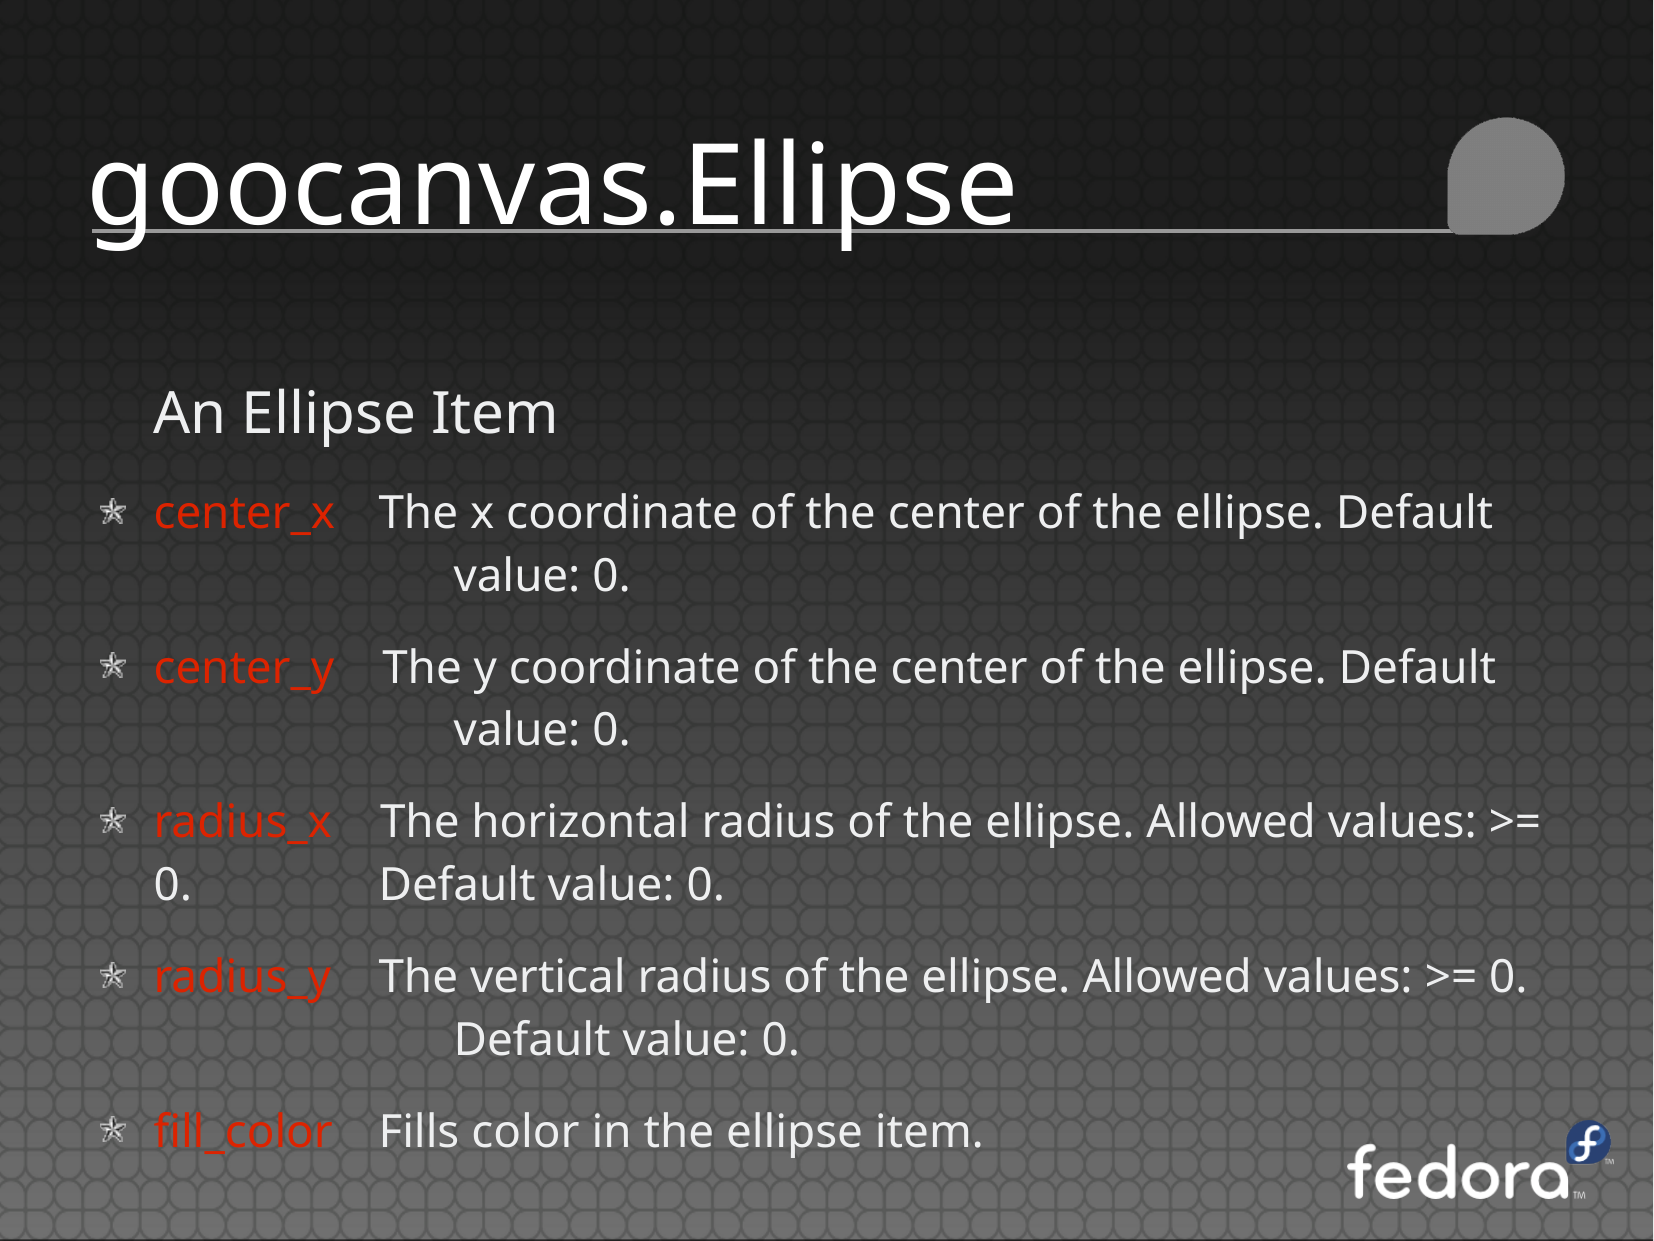

# goocanvas.Ellipse
An Ellipse Item
center_x 	The x coordinate of the center of the ellipse. Default 				value: 0.
center_y The y coordinate of the center of the ellipse. Default 				value: 0.
radius_x The horizontal radius of the ellipse. Allowed values: >= 0. 			Default value: 0.
radius_y 	The vertical radius of the ellipse. Allowed values: >= 0. 				Default value: 0.
fill_color 	Fills color in the ellipse item.